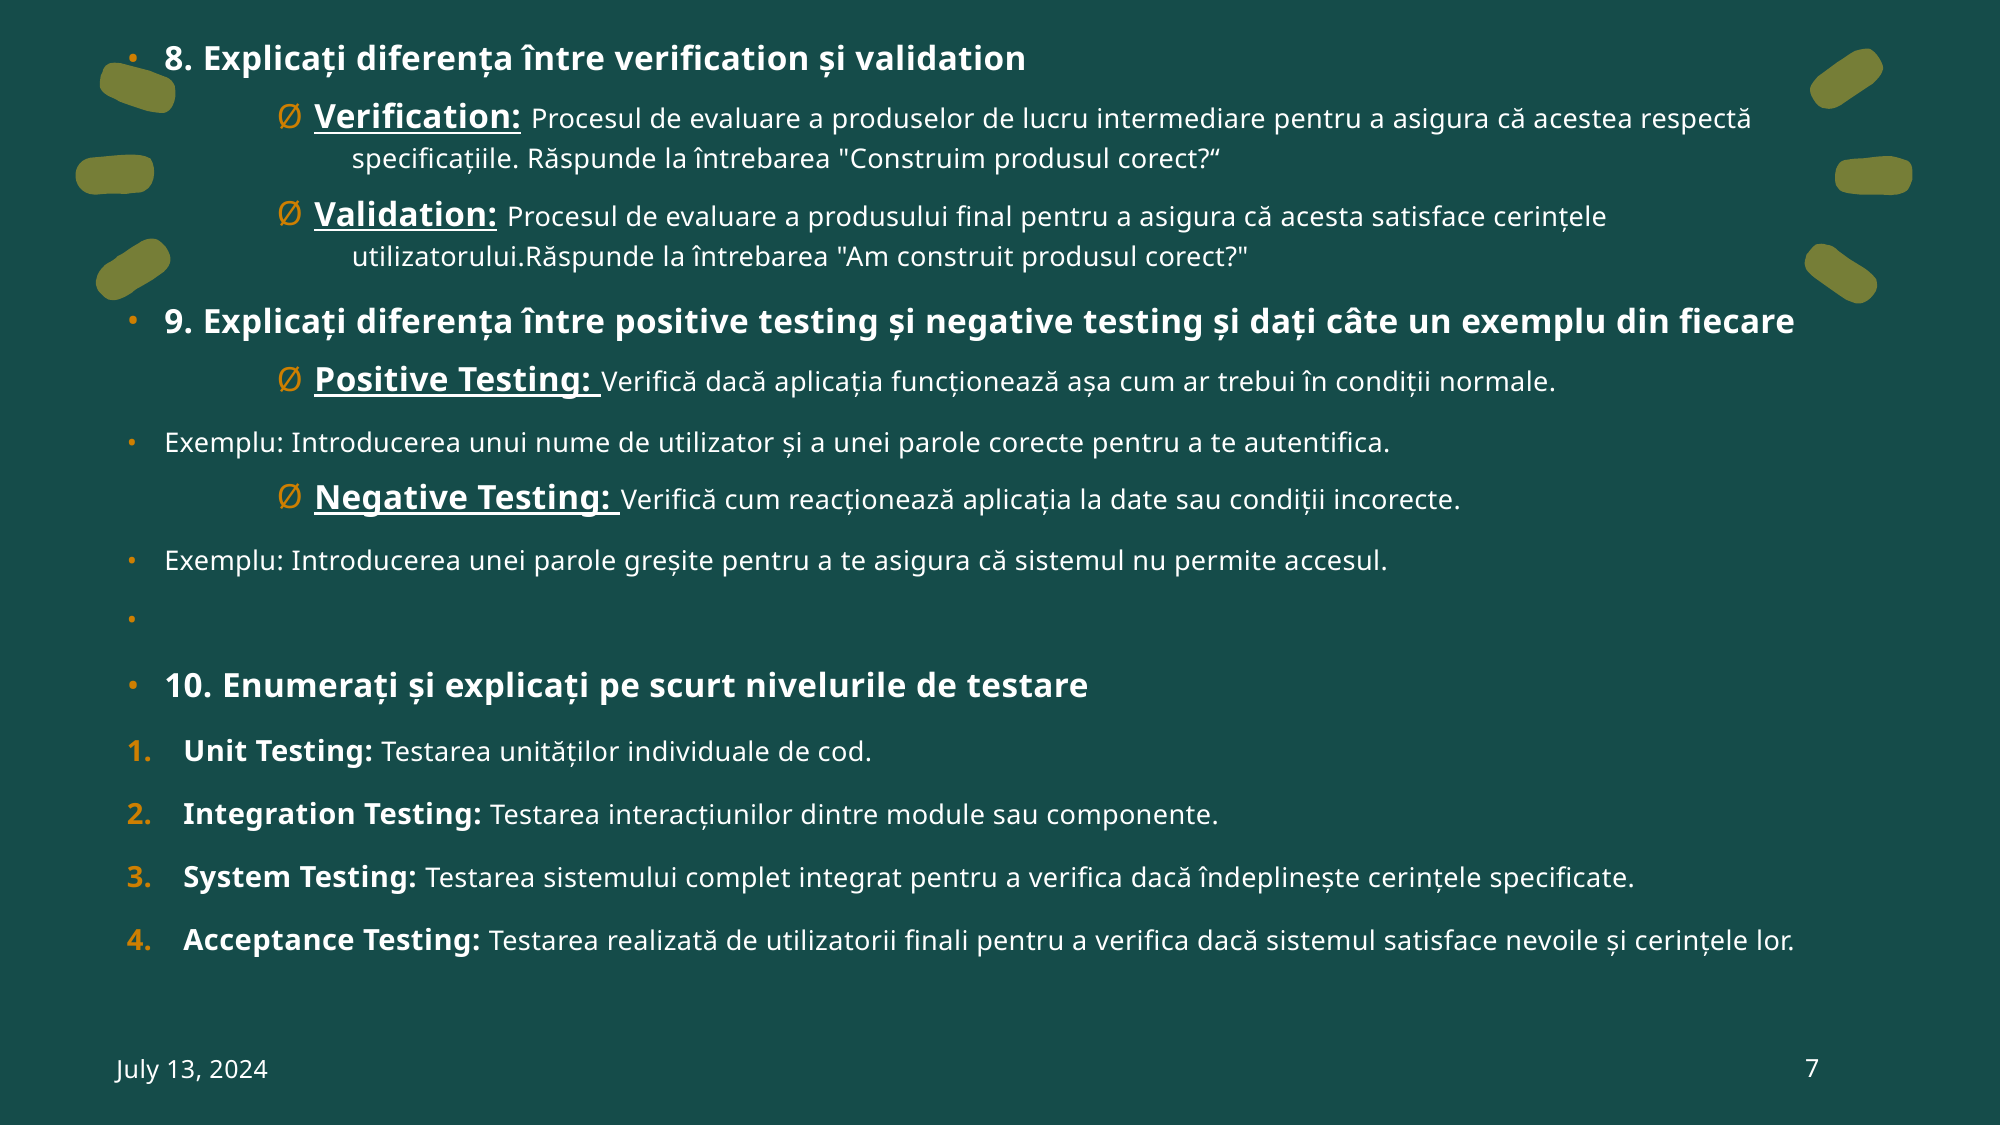

# 8. Explicați diferența între verification și validation
Verification: Procesul de evaluare a produselor de lucru intermediare pentru a asigura că acestea respectă specificațiile. Răspunde la întrebarea "Construim produsul corect?“
Validation: Procesul de evaluare a produsului final pentru a asigura că acesta satisface cerințele utilizatorului.Răspunde la întrebarea "Am construit produsul corect?"
9. Explicați diferența între positive testing și negative testing și dați câte un exemplu din fiecare
Positive Testing: Verifică dacă aplicația funcționează așa cum ar trebui în condiții normale.
Exemplu: Introducerea unui nume de utilizator și a unei parole corecte pentru a te autentifica.
Negative Testing: Verifică cum reacționează aplicația la date sau condiții incorecte.
Exemplu: Introducerea unei parole greșite pentru a te asigura că sistemul nu permite accesul.
10. Enumerați și explicați pe scurt nivelurile de testare
Unit Testing: Testarea unităților individuale de cod.
Integration Testing: Testarea interacțiunilor dintre module sau componente.
System Testing: Testarea sistemului complet integrat pentru a verifica dacă îndeplinește cerințele specificate.
Acceptance Testing: Testarea realizată de utilizatorii finali pentru a verifica dacă sistemul satisface nevoile și cerințele lor.
July 13, 2024
7